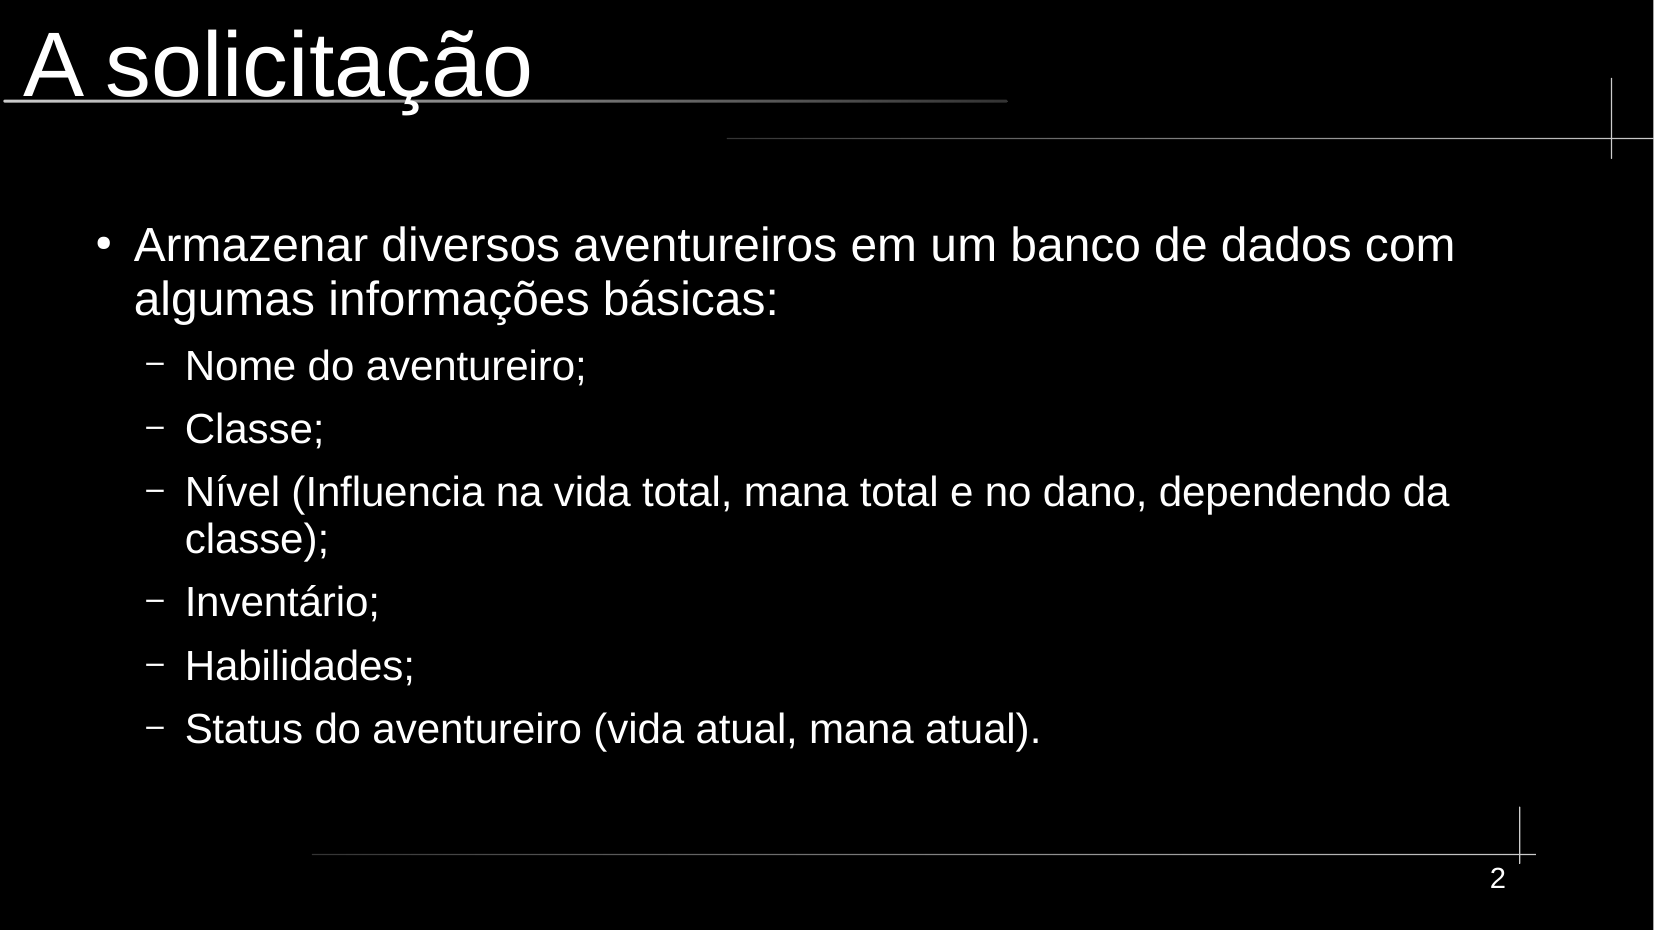

# A solicitação
Armazenar diversos aventureiros em um banco de dados com algumas informações básicas:
Nome do aventureiro;
Classe;
Nível (Influencia na vida total, mana total e no dano, dependendo da classe);
Inventário;
Habilidades;
Status do aventureiro (vida atual, mana atual).
2